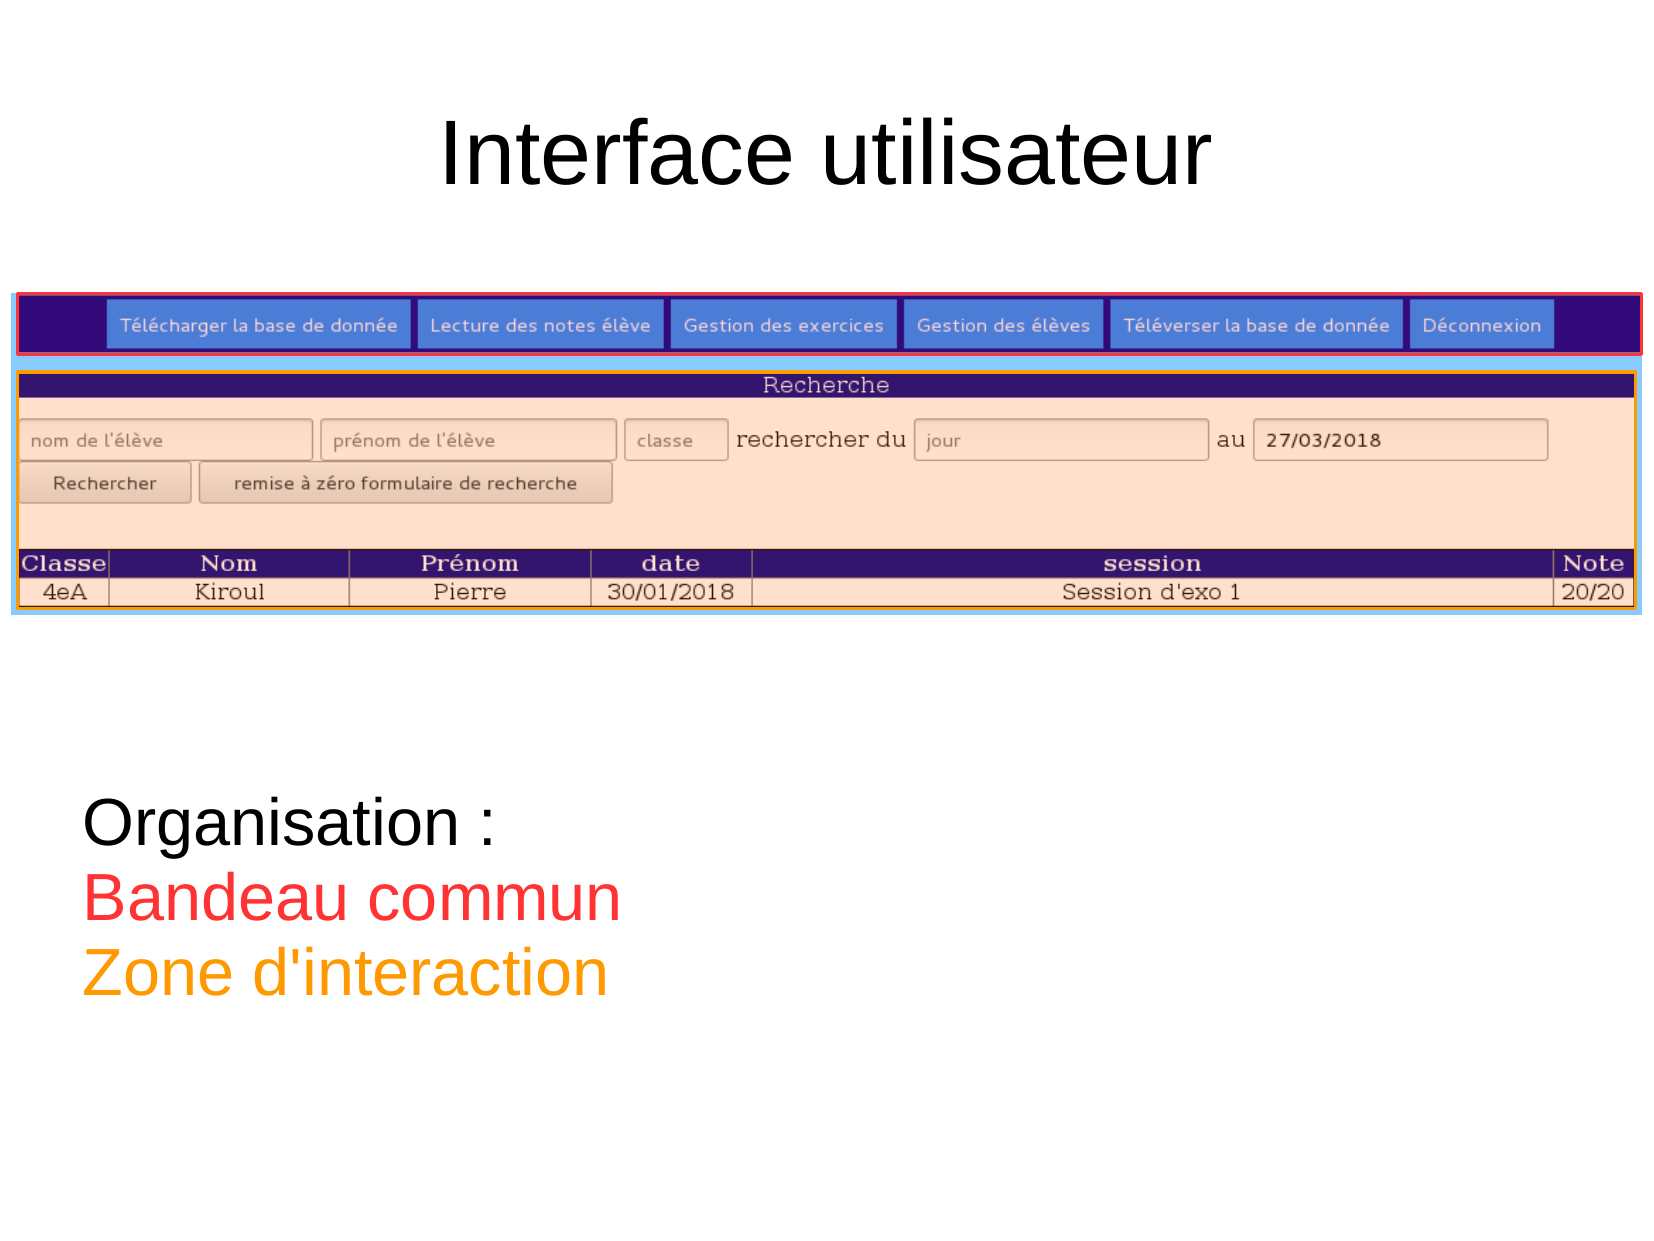

# Interface utilisateur
Organisation :
Bandeau commun
Zone d'interaction